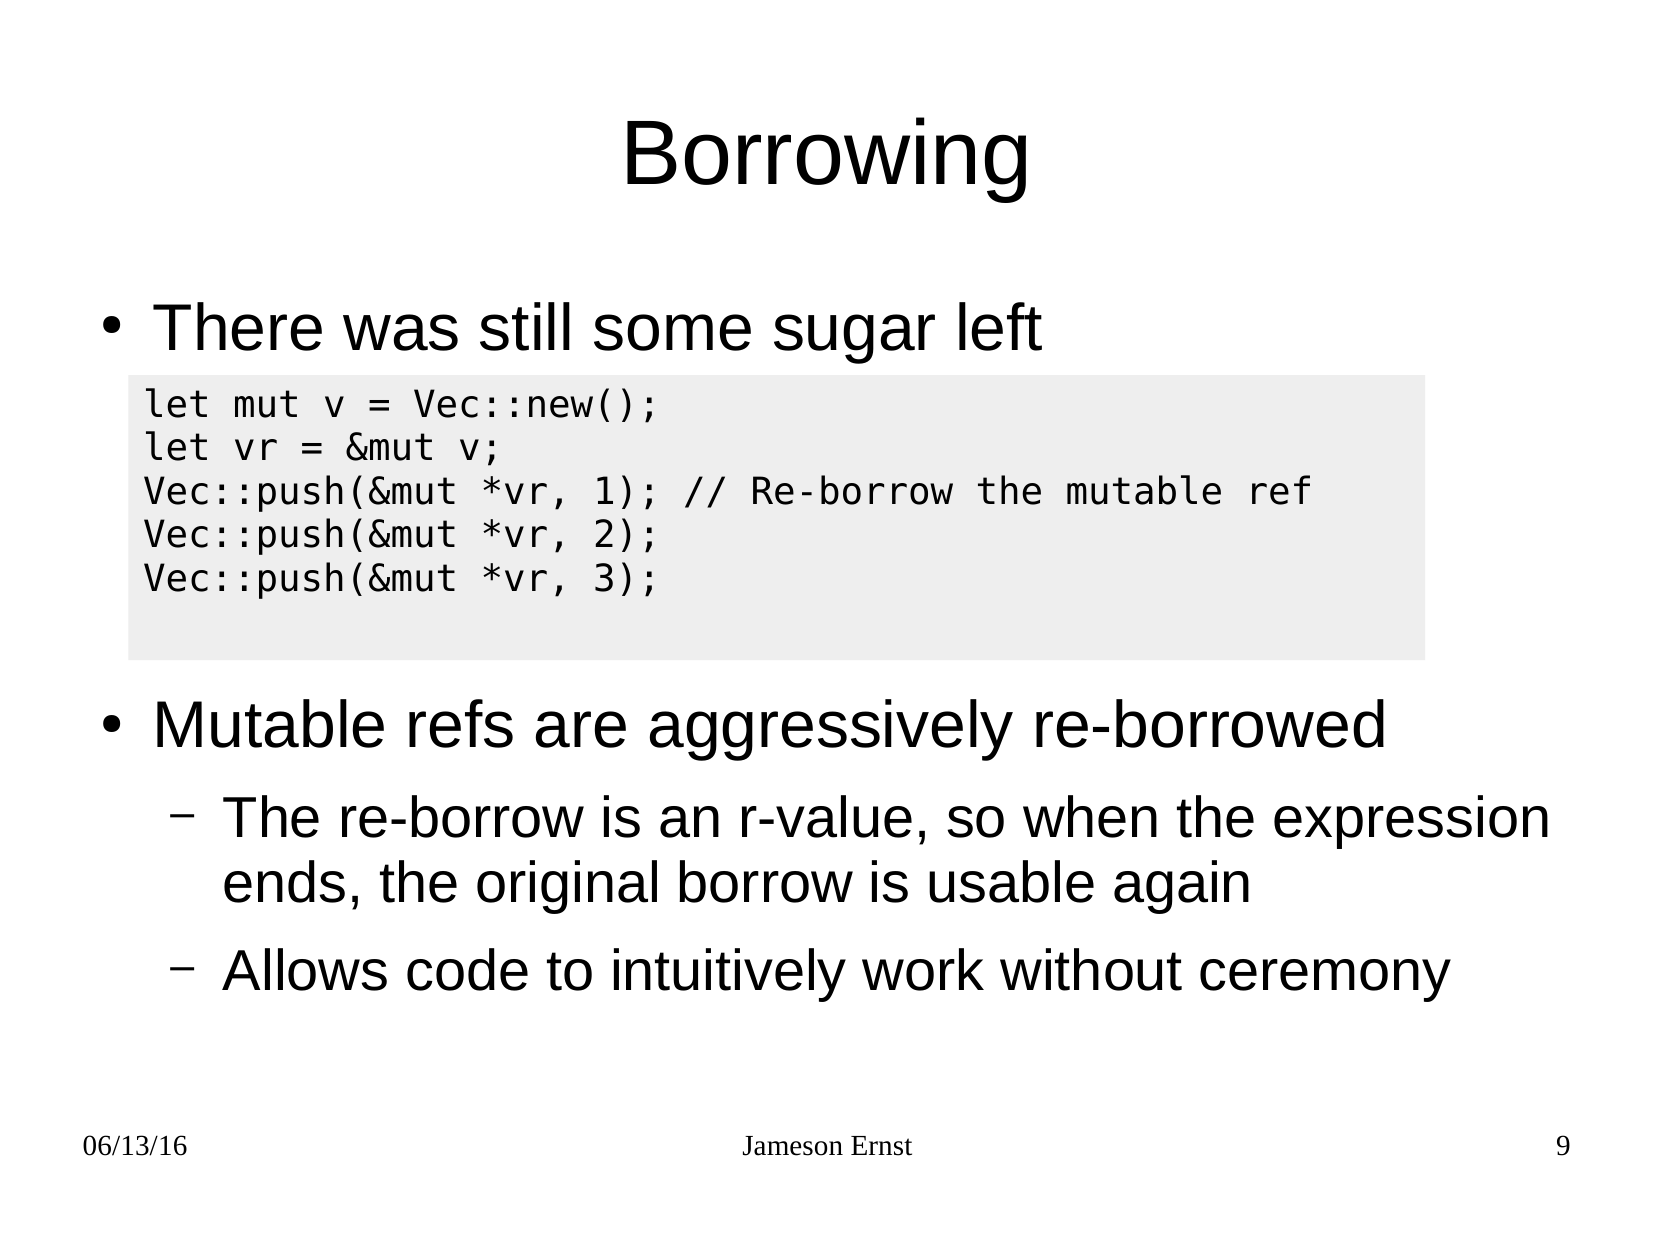

# Borrowing
There was still some sugar left
Mutable refs are aggressively re-borrowed
The re-borrow is an r-value, so when the expression ends, the original borrow is usable again
Allows code to intuitively work without ceremony
let mut v = Vec::new();
let vr = &mut v;
Vec::push(&mut *vr, 1); // Re-borrow the mutable ref
Vec::push(&mut *vr, 2);
Vec::push(&mut *vr, 3);
06/13/16
Jameson Ernst
9